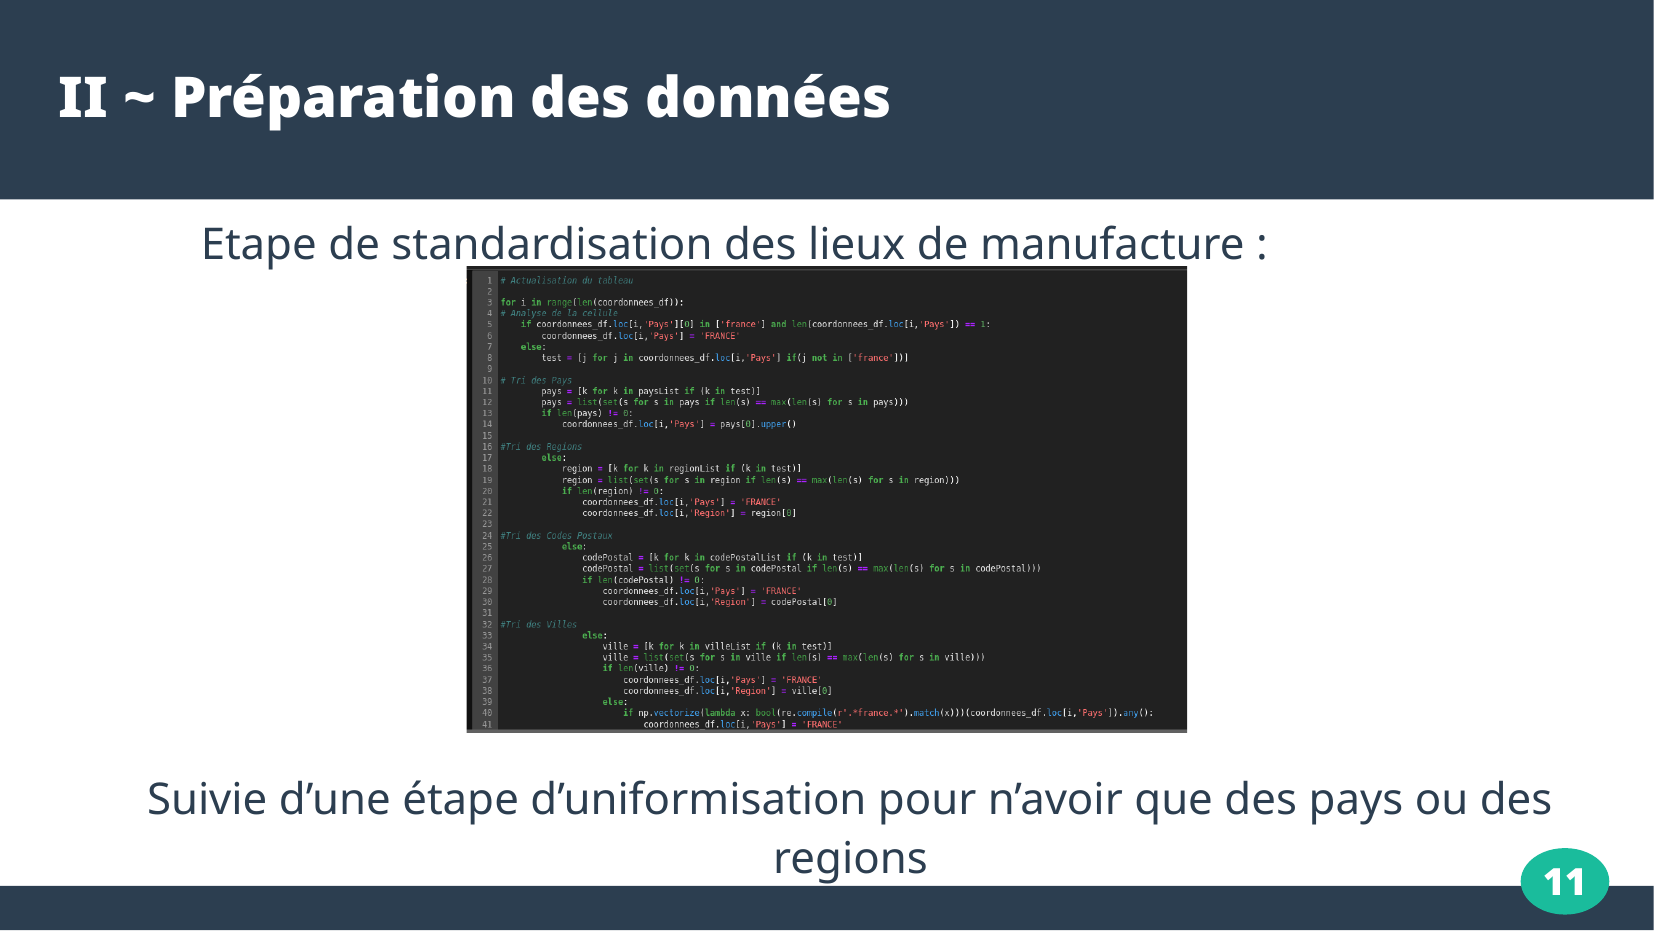

# II ~ Préparation des données
Etape de standardisation des lieux de manufacture :
Suivie d’une étape d’uniformisation pour n’avoir que des pays ou des regions
11